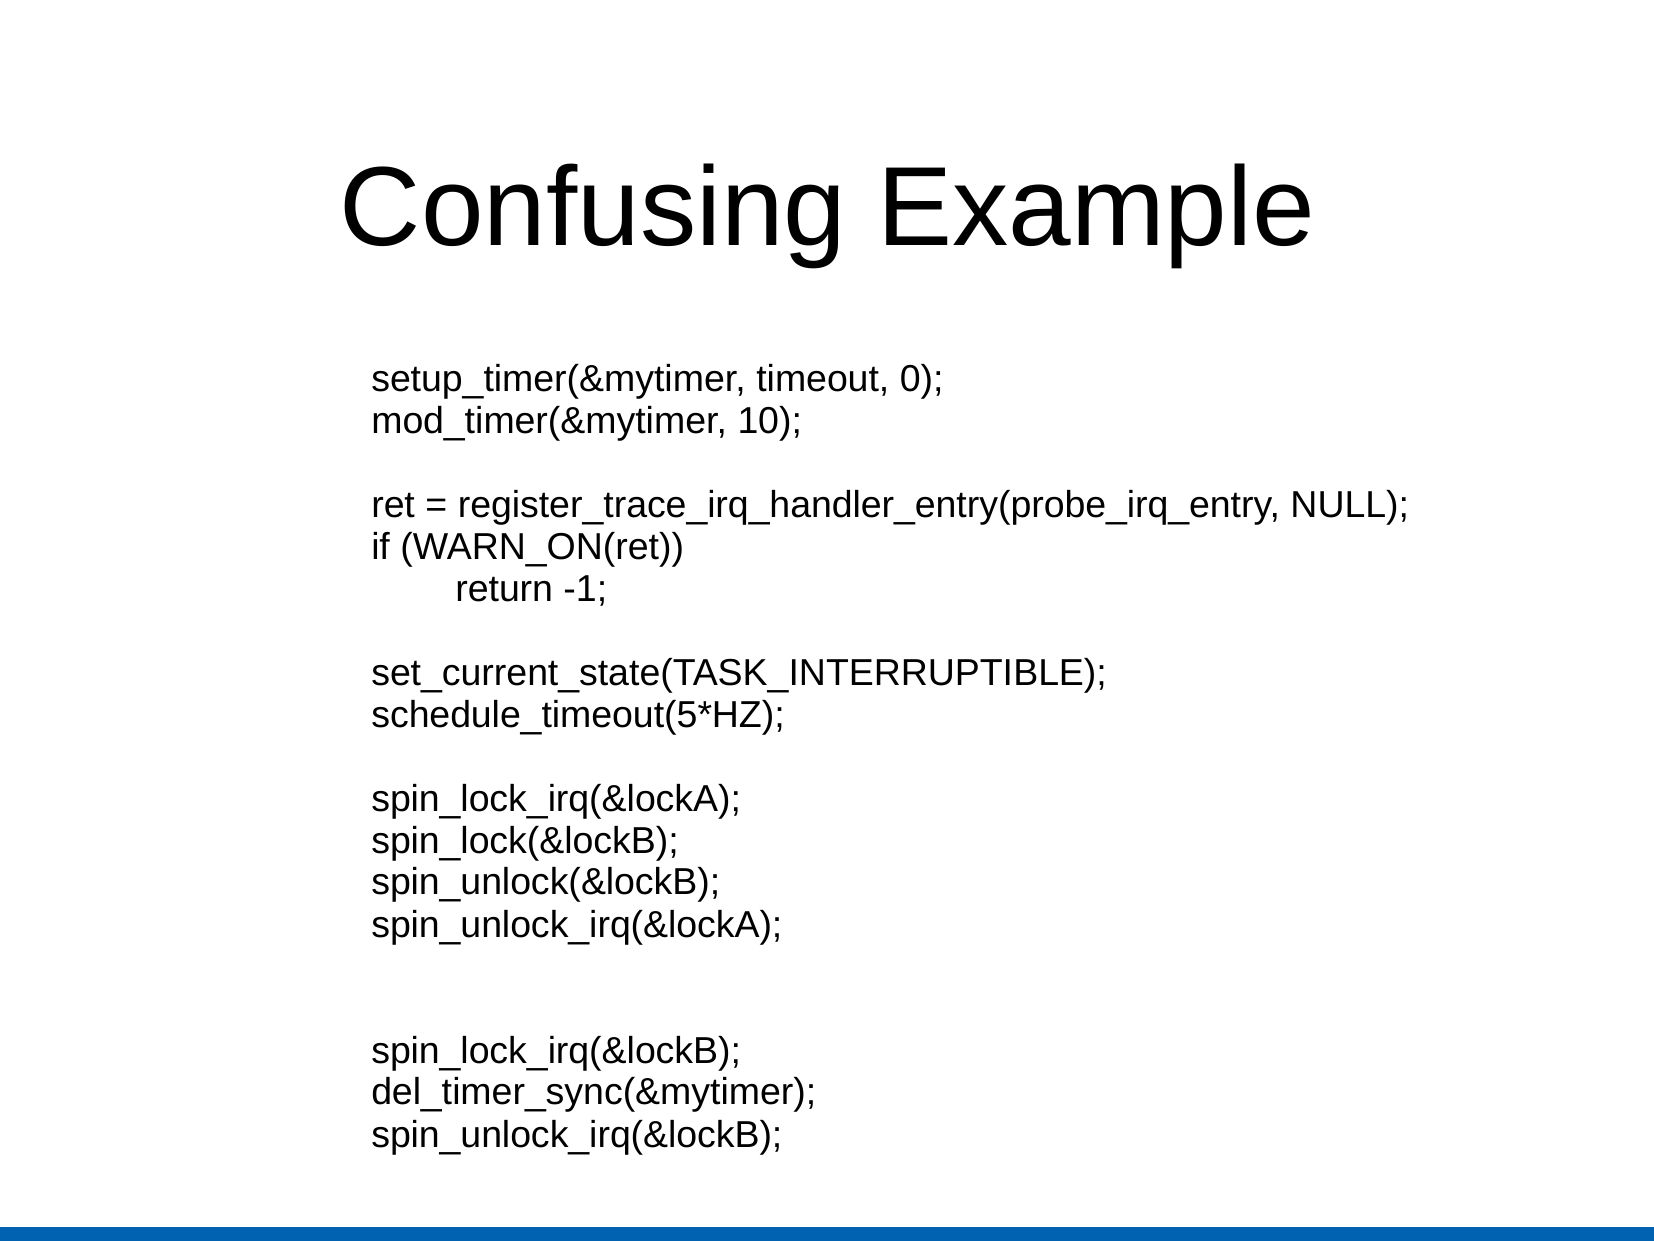

# Confusing Example
 setup_timer(&mytimer, timeout, 0);
 mod_timer(&mytimer, 10);
 ret = register_trace_irq_handler_entry(probe_irq_entry, NULL);
 if (WARN_ON(ret))
 return -1;
 set_current_state(TASK_INTERRUPTIBLE);
 schedule_timeout(5*HZ);
 spin_lock_irq(&lockA);
 spin_lock(&lockB);
 spin_unlock(&lockB);
 spin_unlock_irq(&lockA);
 spin_lock_irq(&lockB);
 del_timer_sync(&mytimer);
 spin_unlock_irq(&lockB);